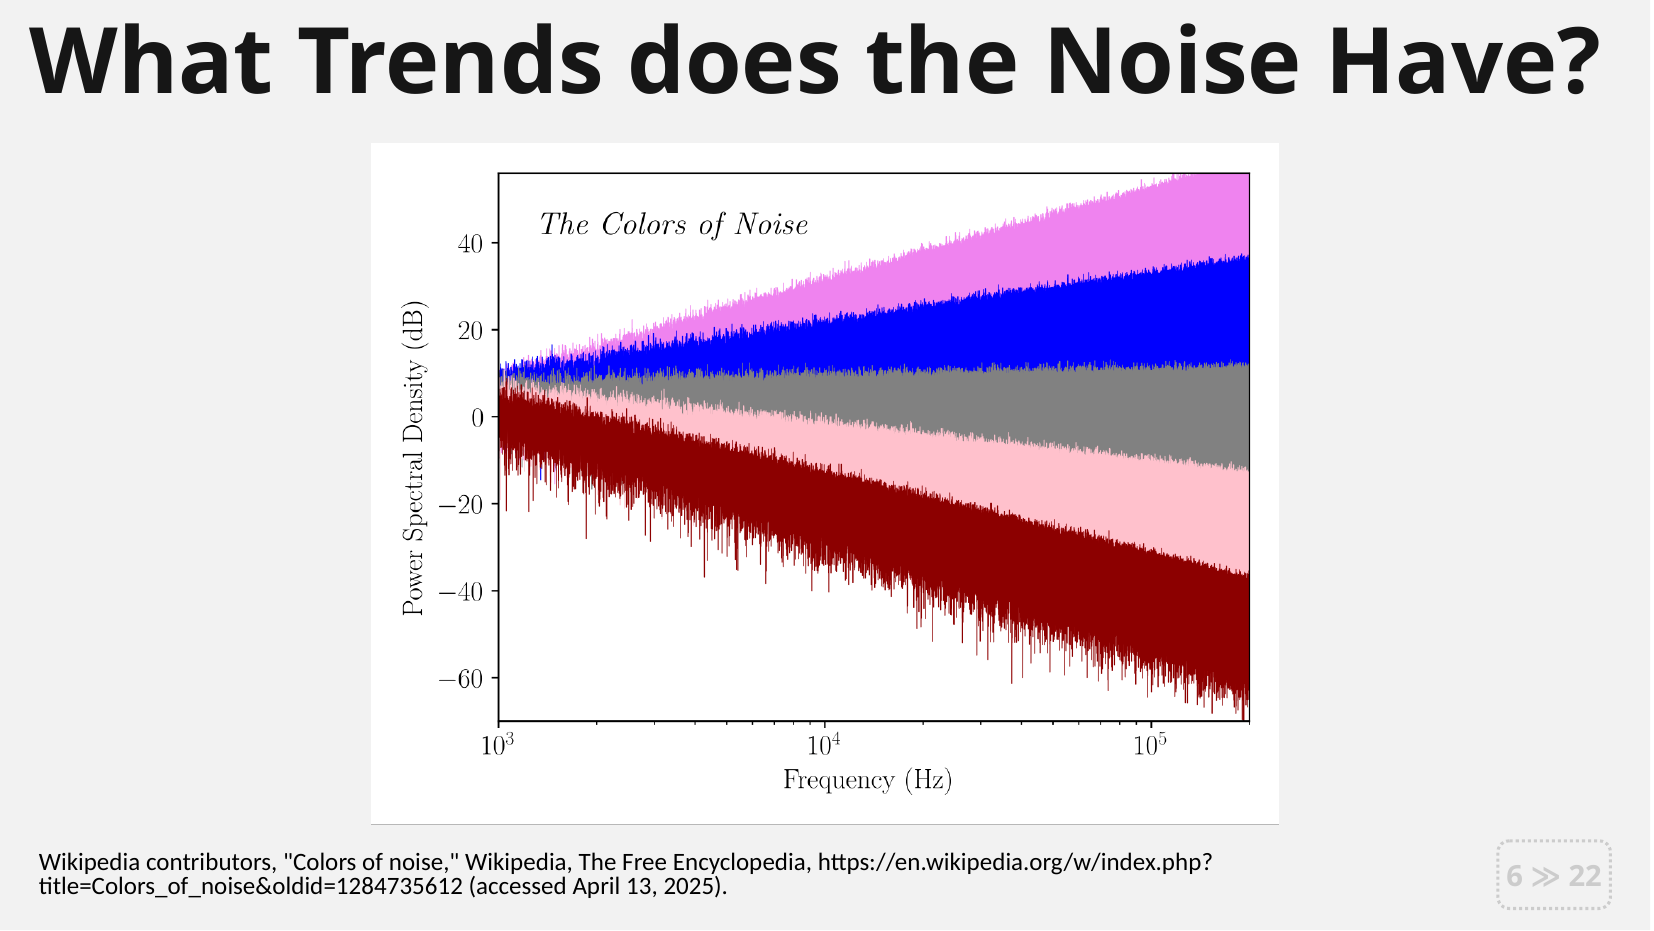

# What Trends does the Noise Have?
Wikipedia contributors, "Colors of noise," Wikipedia, The Free Encyclopedia, https://en.wikipedia.org/w/index.php?title=Colors_of_noise&oldid=1284735612 (accessed April 13, 2025).